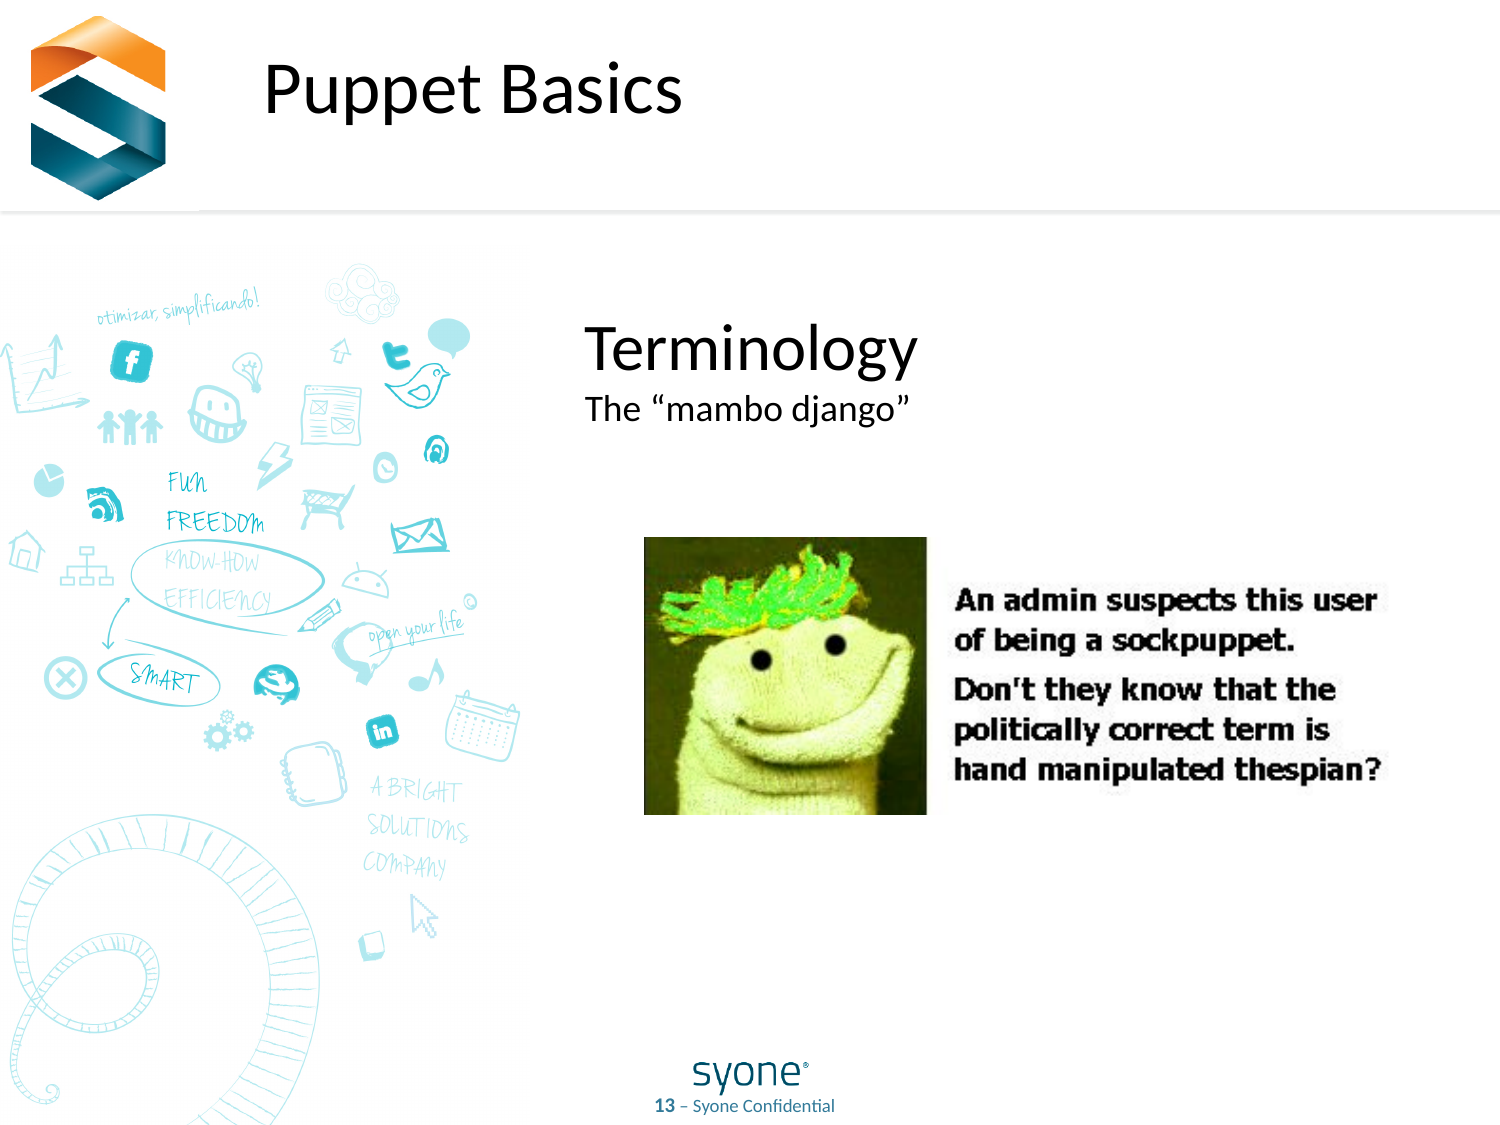

Puppet Basics
#
Terminology
The “mambo django”